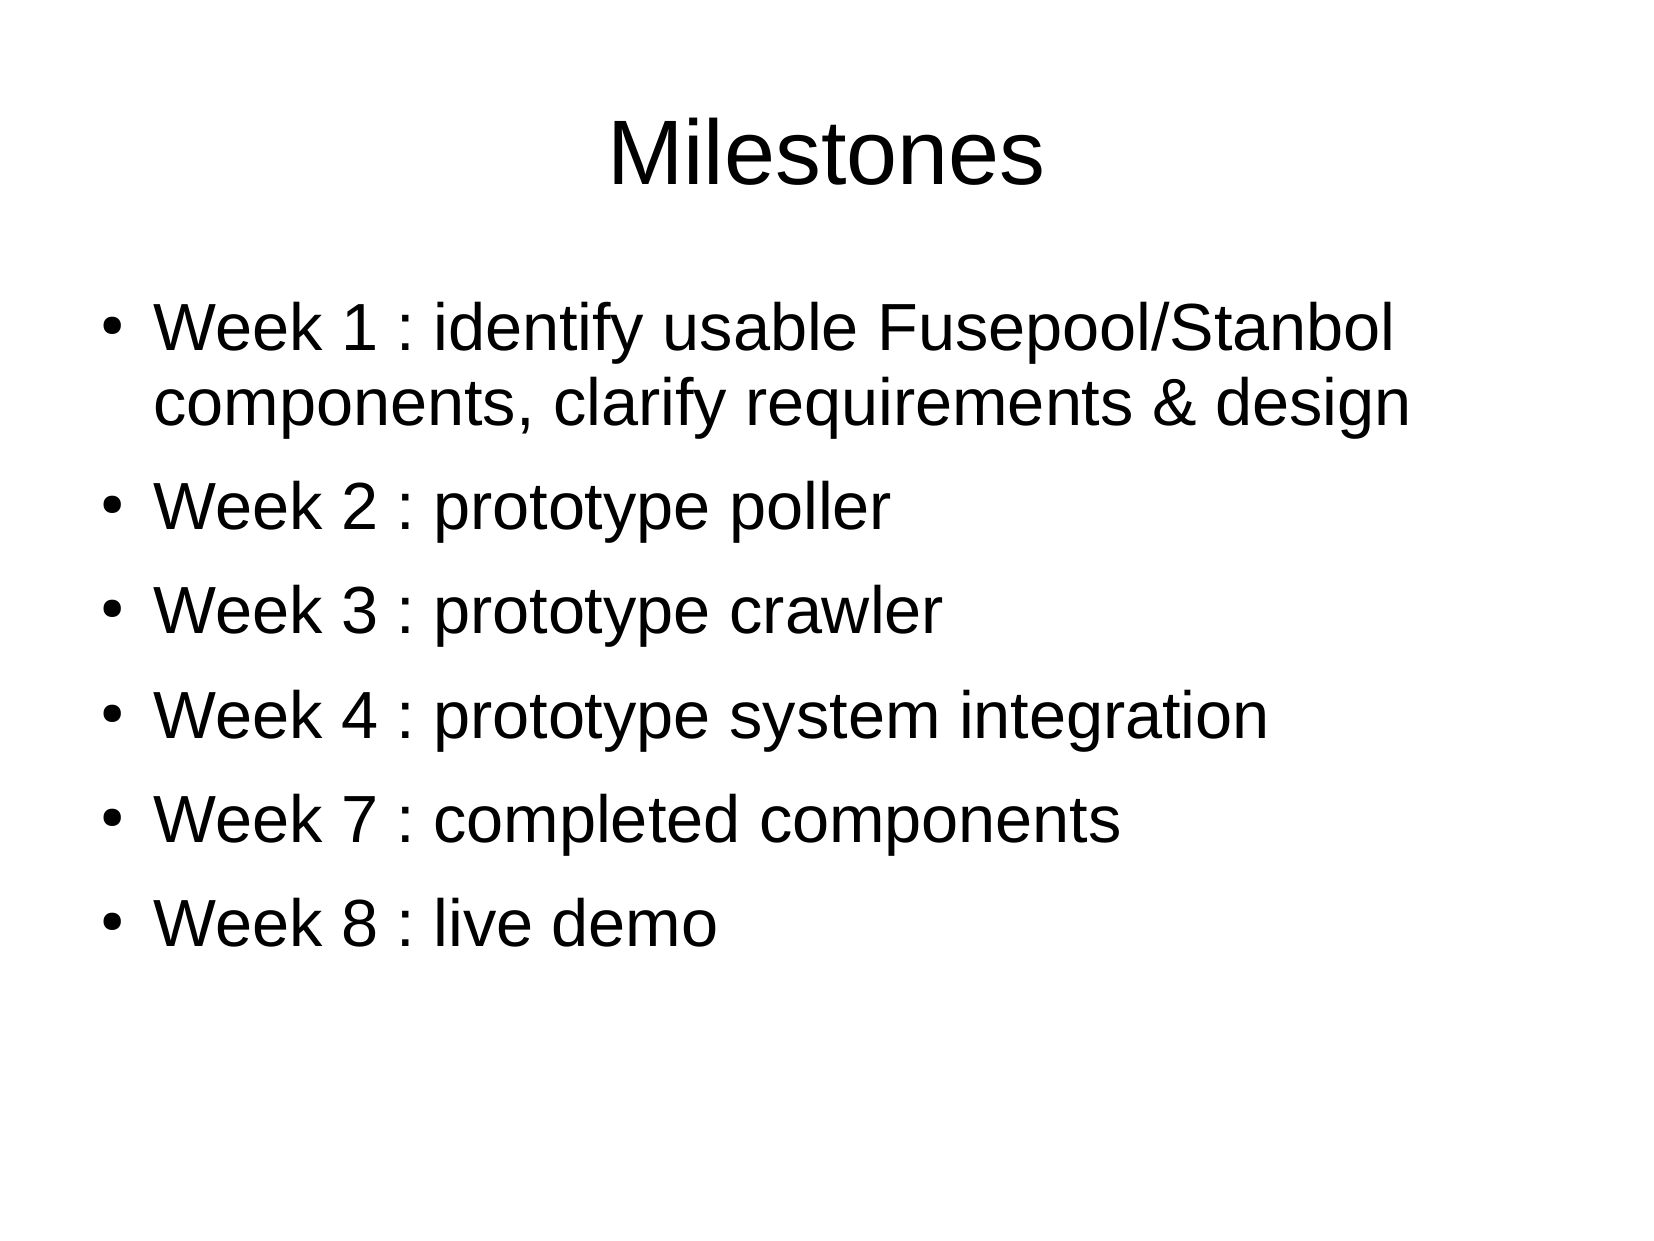

# Milestones
Week 1 : identify usable Fusepool/Stanbol components, clarify requirements & design
Week 2 : prototype poller
Week 3 : prototype crawler
Week 4 : prototype system integration
Week 7 : completed components
Week 8 : live demo